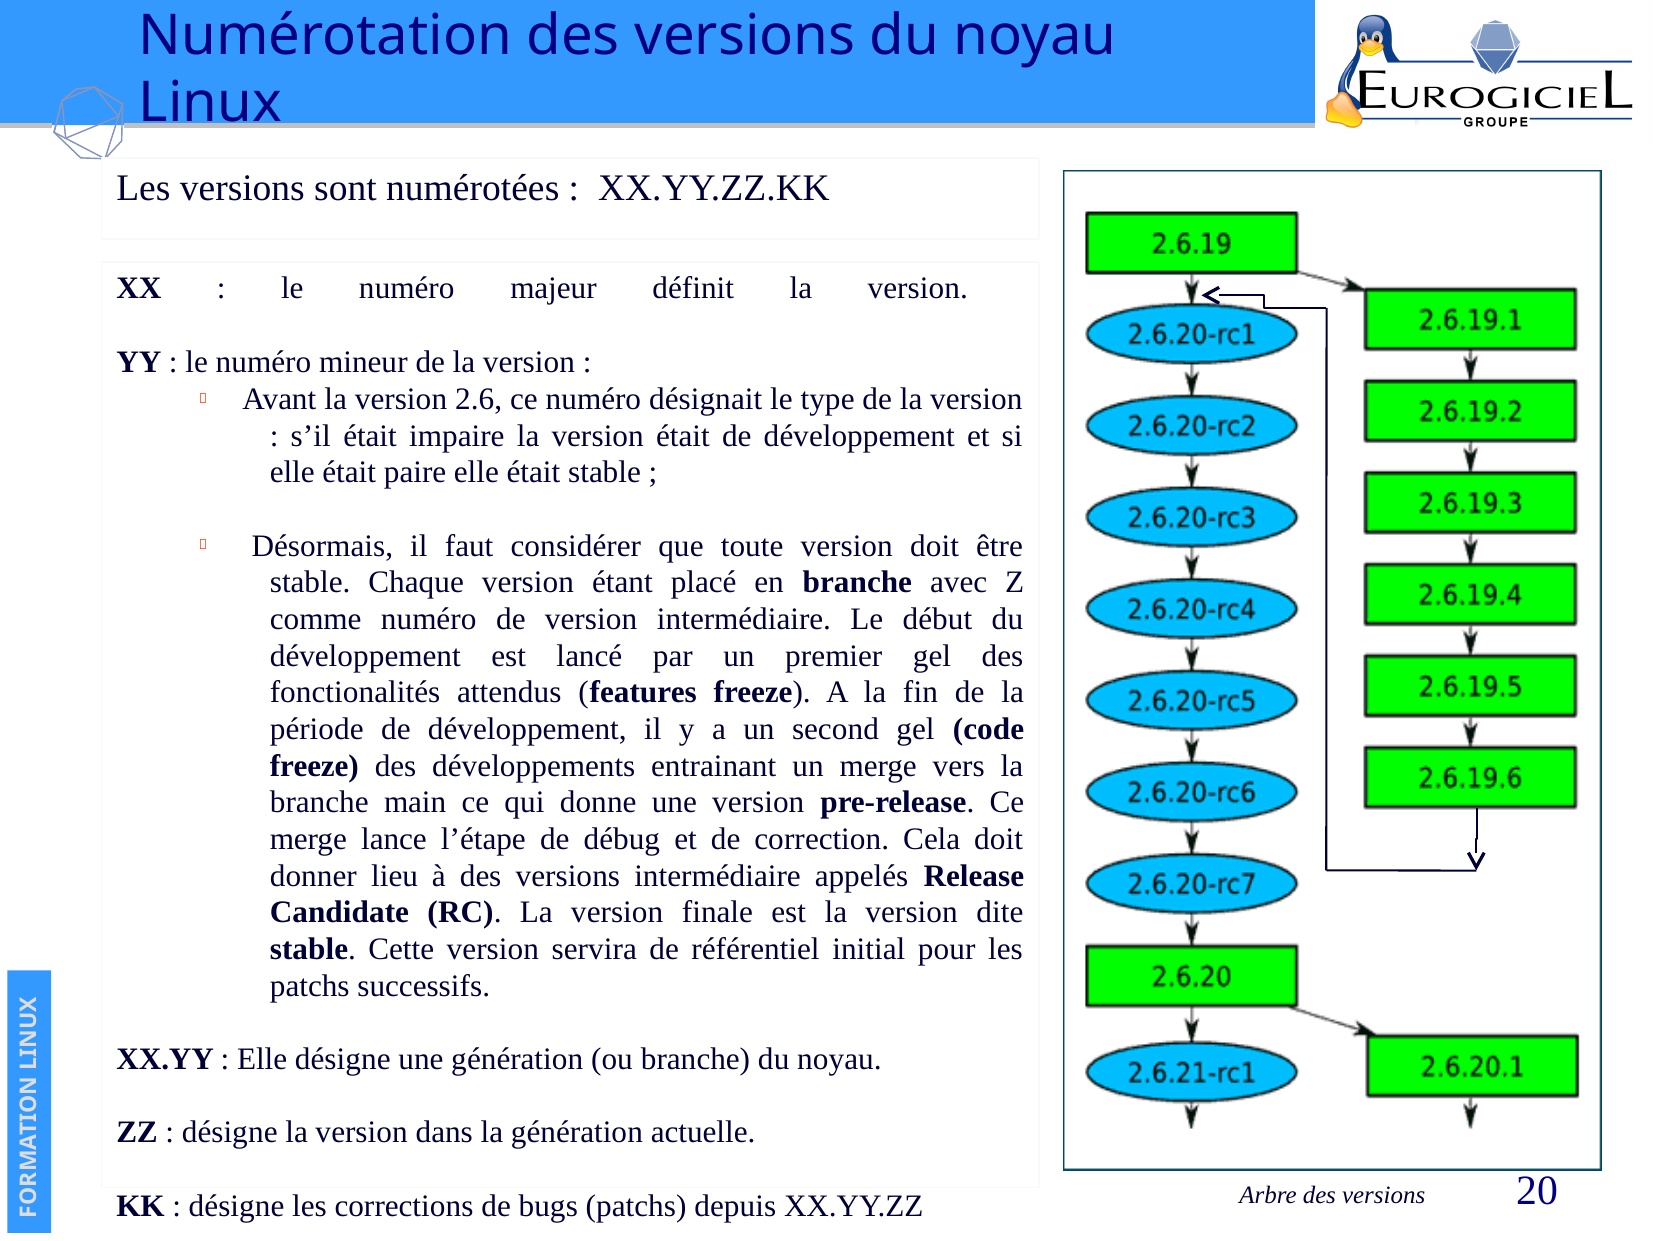

# Numérotation des versions du noyau Linux
Les versions sont numérotées : XX.YY.ZZ.KK
XX : le numéro majeur définit la version.
YY : le numéro mineur de la version :
 Avant la version 2.6, ce numéro désignait le type de la version : s’il était impaire la version était de développement et si elle était paire elle était stable ;
 Désormais, il faut considérer que toute version doit être stable. Chaque version étant placé en branche avec Z comme numéro de version intermédiaire. Le début du développement est lancé par un premier gel des fonctionalités attendus (features freeze). A la fin de la période de développement, il y a un second gel (code freeze) des développements entrainant un merge vers la branche main ce qui donne une version pre-release. Ce merge lance l’étape de débug et de correction. Cela doit donner lieu à des versions intermédiaire appelés Release Candidate (RC). La version finale est la version dite stable. Cette version servira de référentiel initial pour les patchs successifs.
XX.YY : Elle désigne une génération (ou branche) du noyau.
ZZ : désigne la version dans la génération actuelle.
KK : désigne les corrections de bugs (patchs) depuis XX.YY.ZZ
Arbre des versions